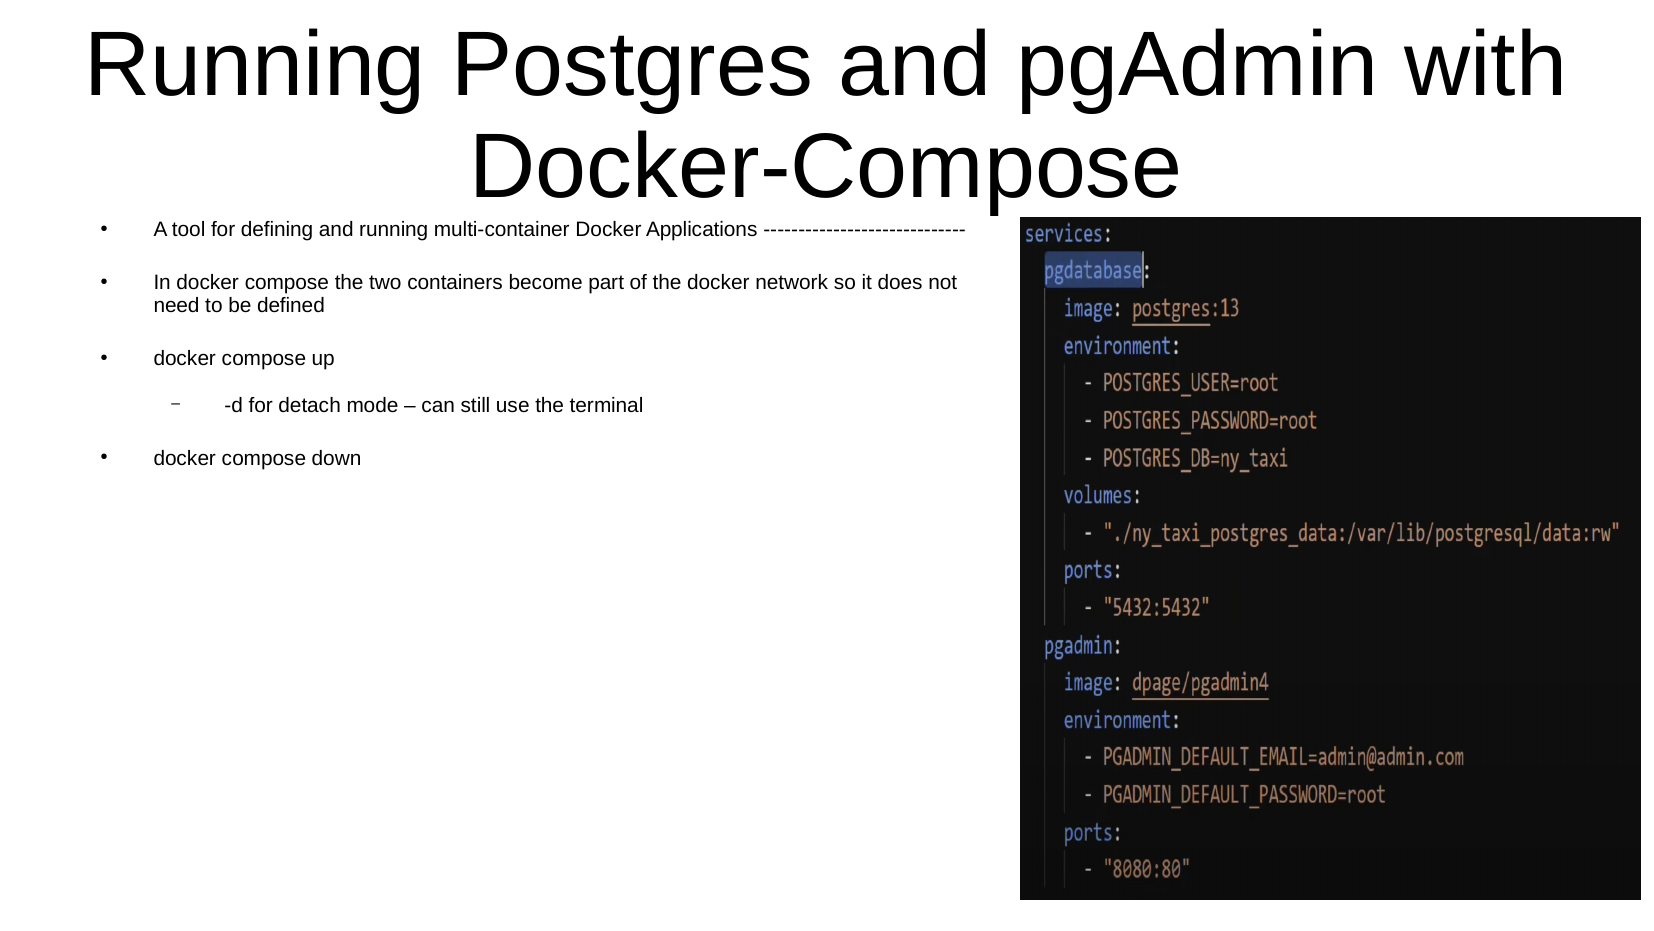

# Running Postgres and pgAdmin with Docker-Compose
A tool for defining and running multi-container Docker Applications -----------------------------
In docker compose the two containers become part of the docker network so it does not
need to be defined
docker compose up
-d for detach mode – can still use the terminal
docker compose down